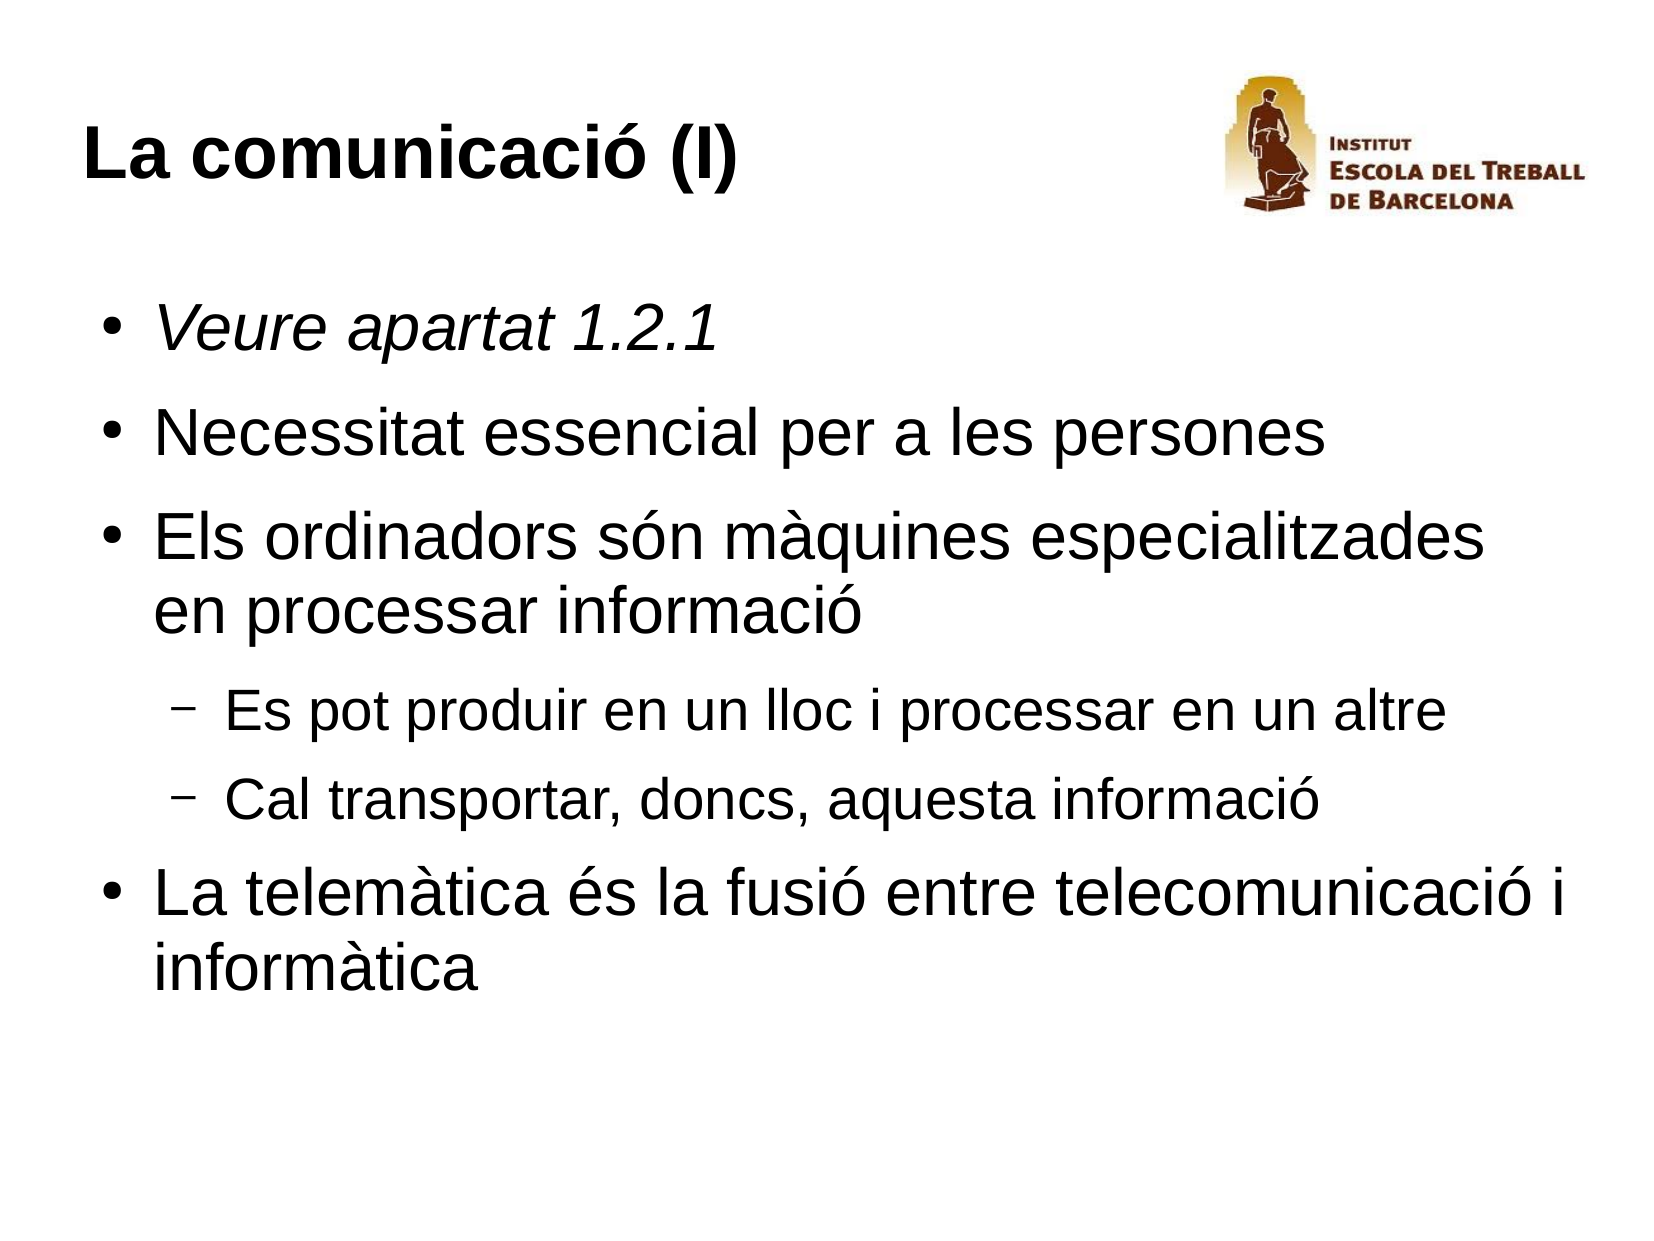

# La comunicació (I)
Veure apartat 1.2.1
Necessitat essencial per a les persones
Els ordinadors són màquines especialitzades en processar informació
Es pot produir en un lloc i processar en un altre
Cal transportar, doncs, aquesta informació
La telemàtica és la fusió entre telecomunicació i informàtica